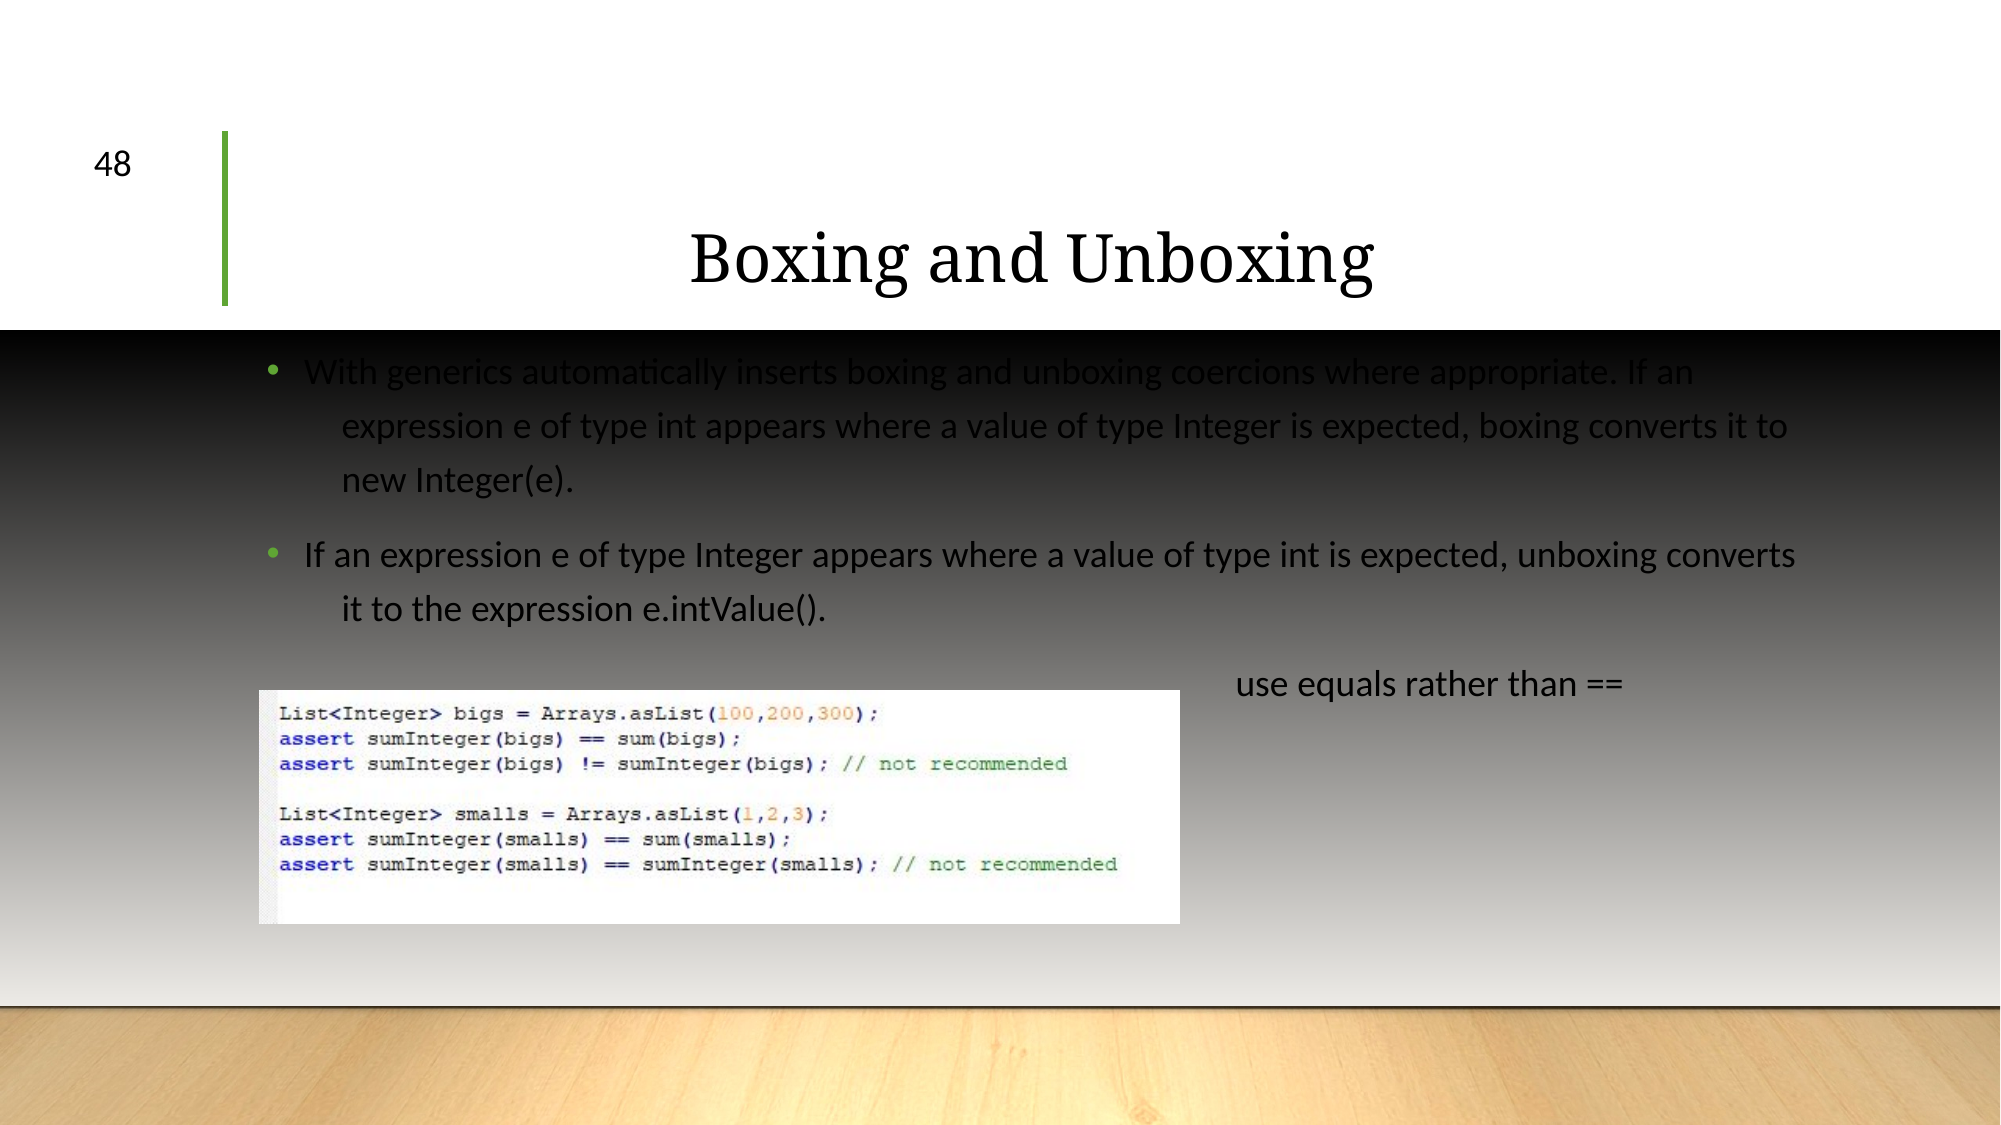

# Boxing and Unboxing
With generics automatically inserts boxing and unboxing coercions where appropriate. If an expression e of type int appears where a value of type Integer is expected, boxing converts it to new Integer(e).
If an expression e of type Integer appears where a value of type int is expected, unboxing converts it to the expression e.intValue().
 use equals rather than ==